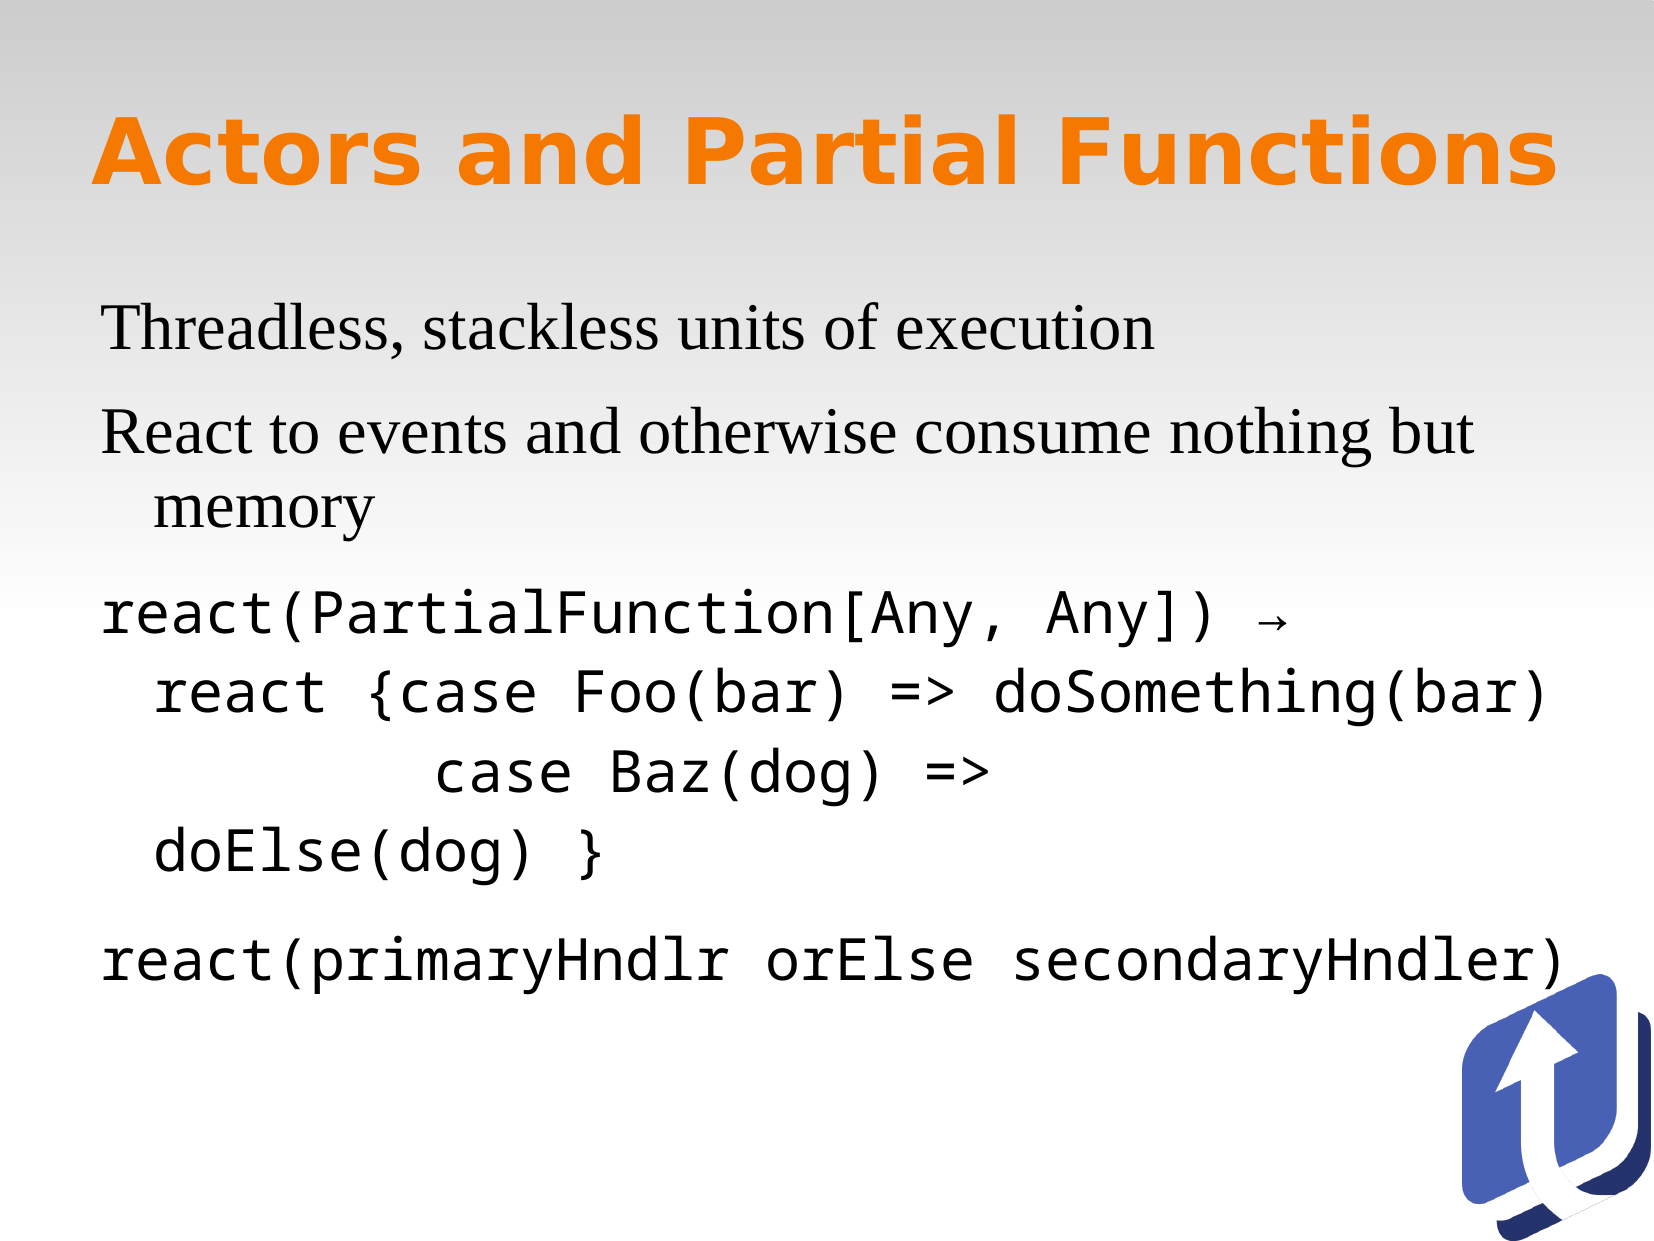

# Actors and Partial Functions
Threadless, stackless units of execution
React to events and otherwise consume nothing but memory
react(PartialFunction[Any, Any]) →
react {case Foo(bar) => doSomething(bar)
 case Baz(dog) =>
doElse(dog) }
react(primaryHndlr orElse secondaryHndler)